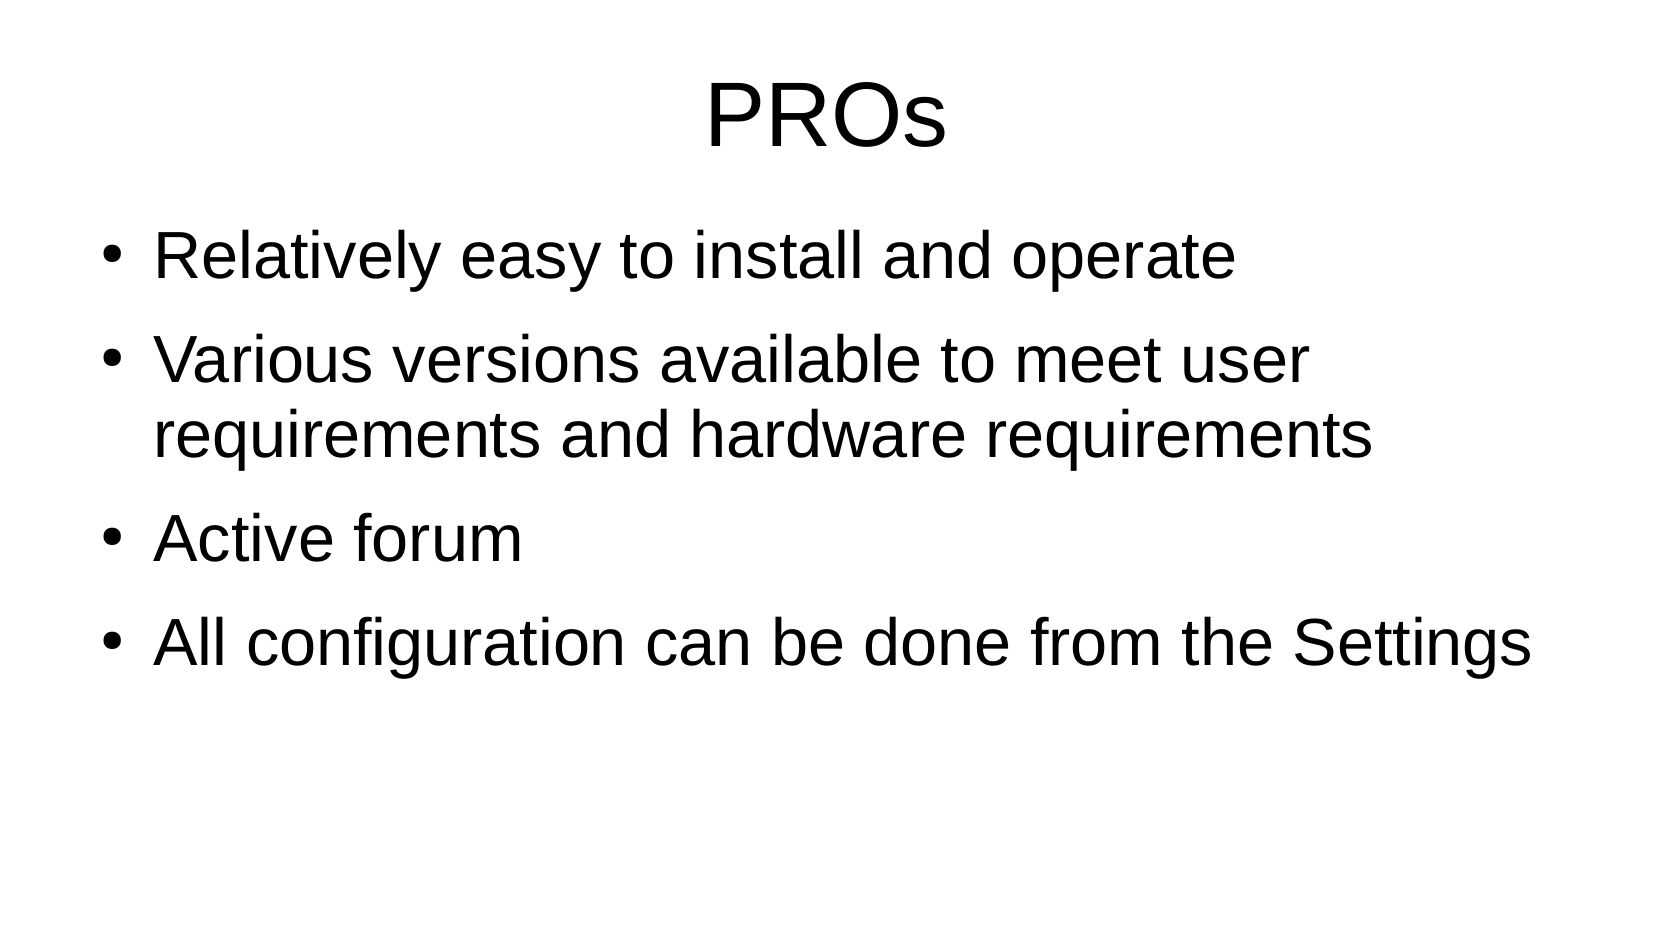

# PROs
Relatively easy to install and operate
Various versions available to meet user requirements and hardware requirements
Active forum
All configuration can be done from the Settings